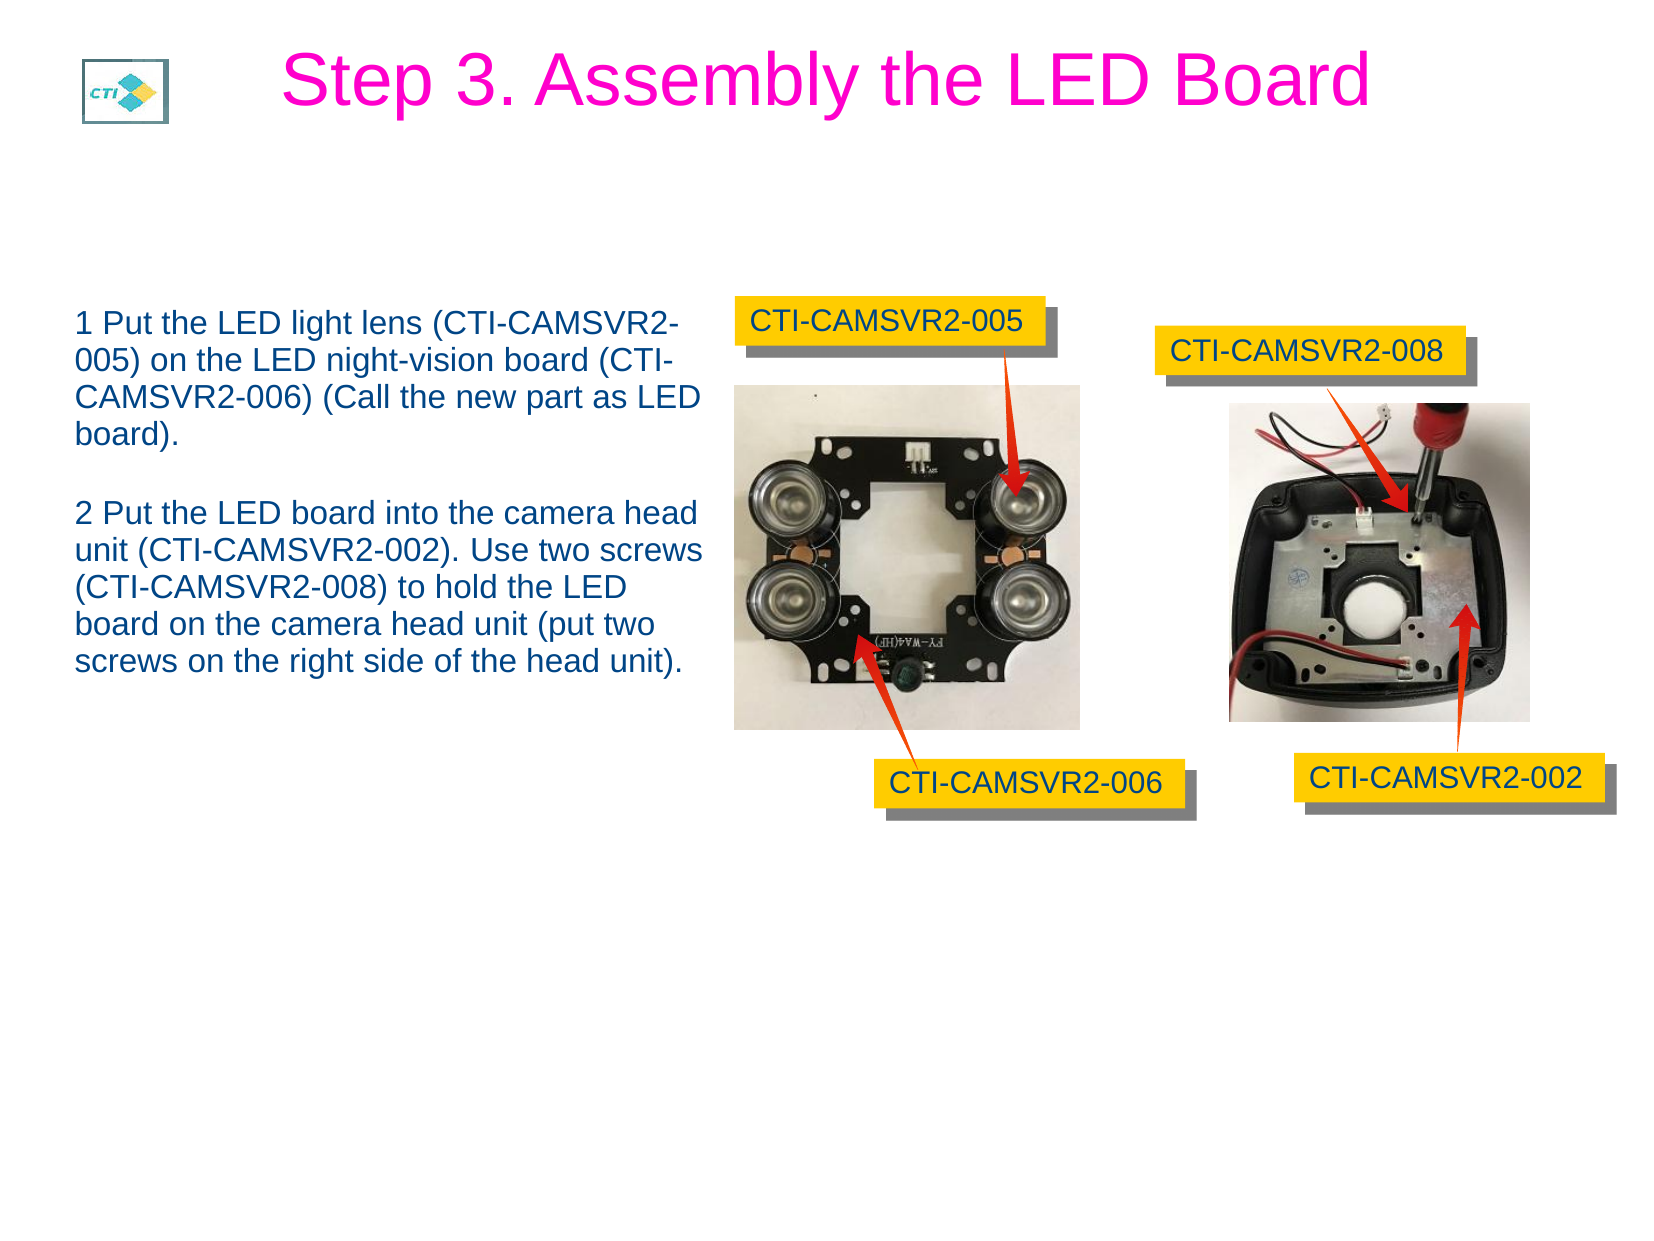

# Step 3. Assembly the LED Board
CTI-CAMSVR2-005
1 Put the LED light lens (CTI-CAMSVR2-005) on the LED night-vision board (CTI-CAMSVR2-006) (Call the new part as LED board).
2 Put the LED board into the camera head unit (CTI-CAMSVR2-002). Use two screws (CTI-CAMSVR2-008) to hold the LED board on the camera head unit (put two screws on the right side of the head unit).
CTI-CAMSVR2-008
CTI-CAMSVR2-002
CTI-CAMSVR2-006